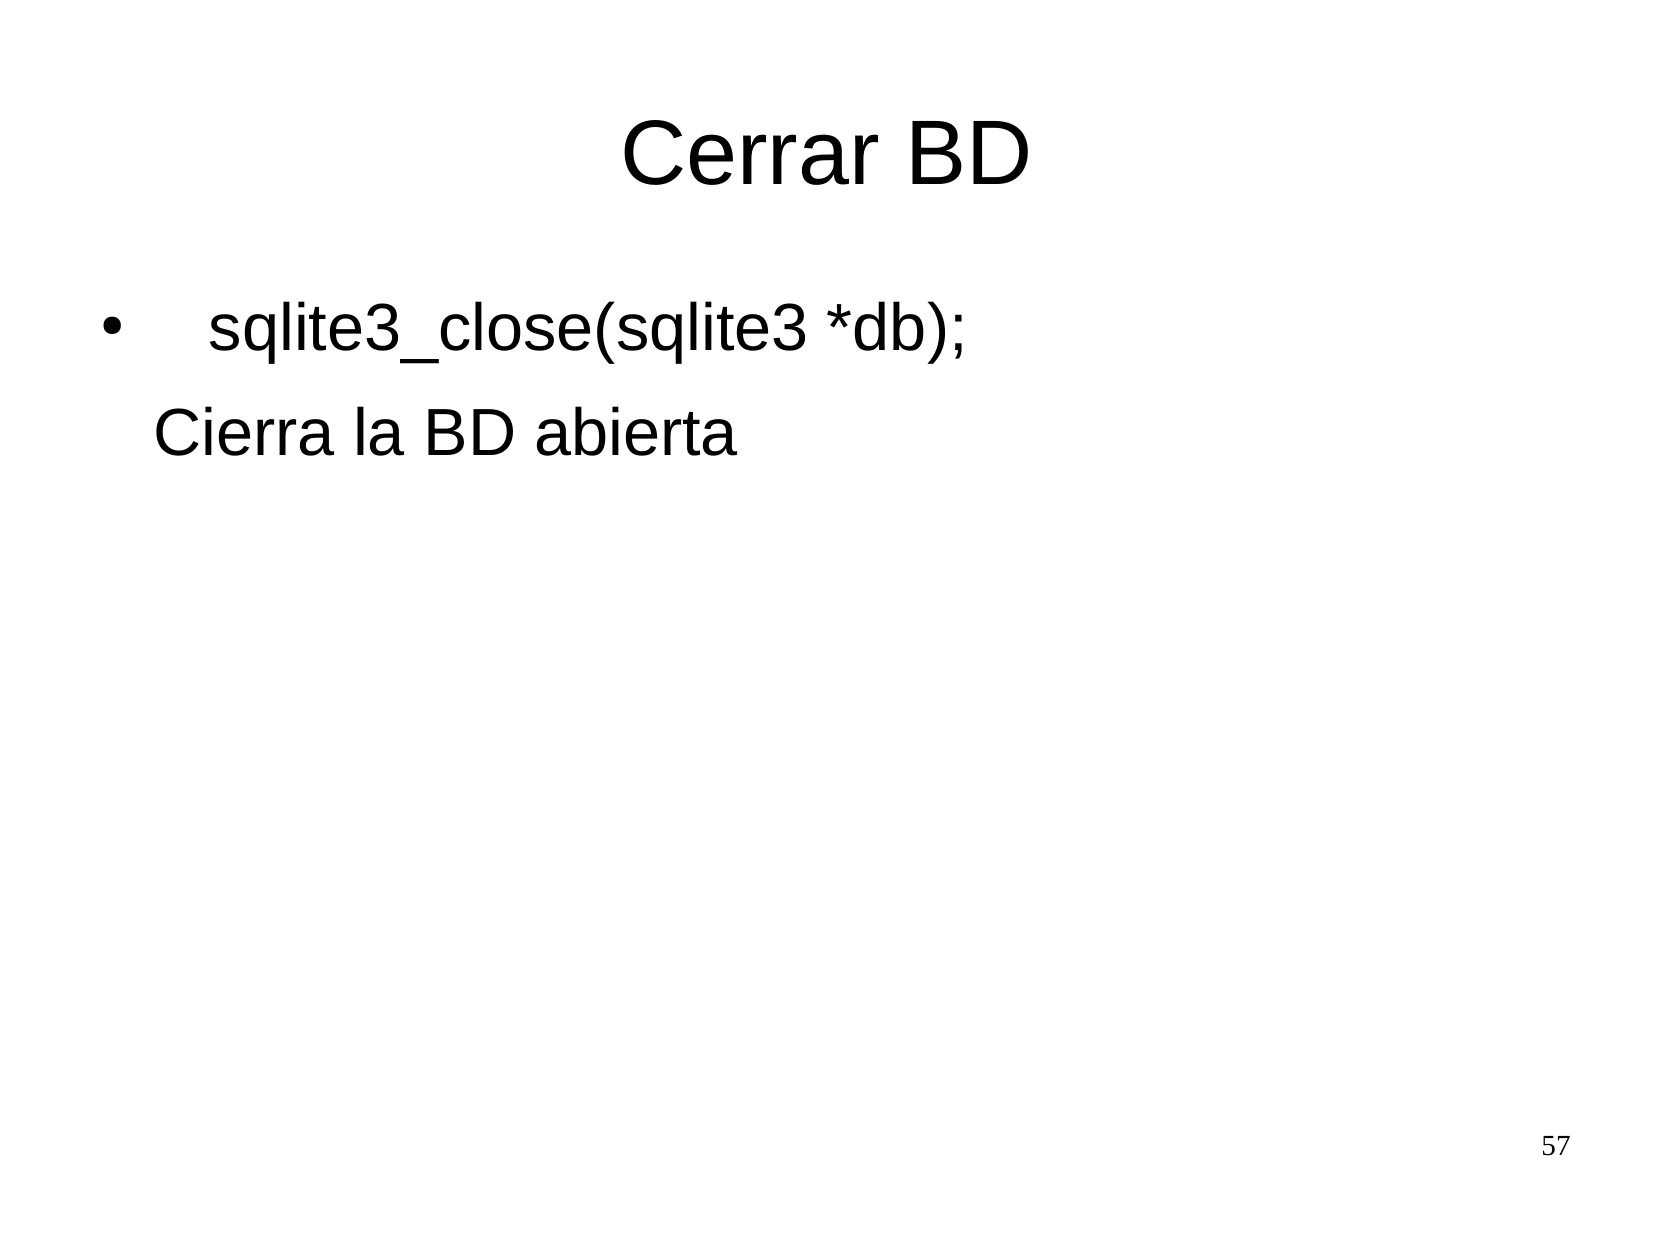

# Cerrar BD
 sqlite3_close(sqlite3 *db);
Cierra la BD abierta
57